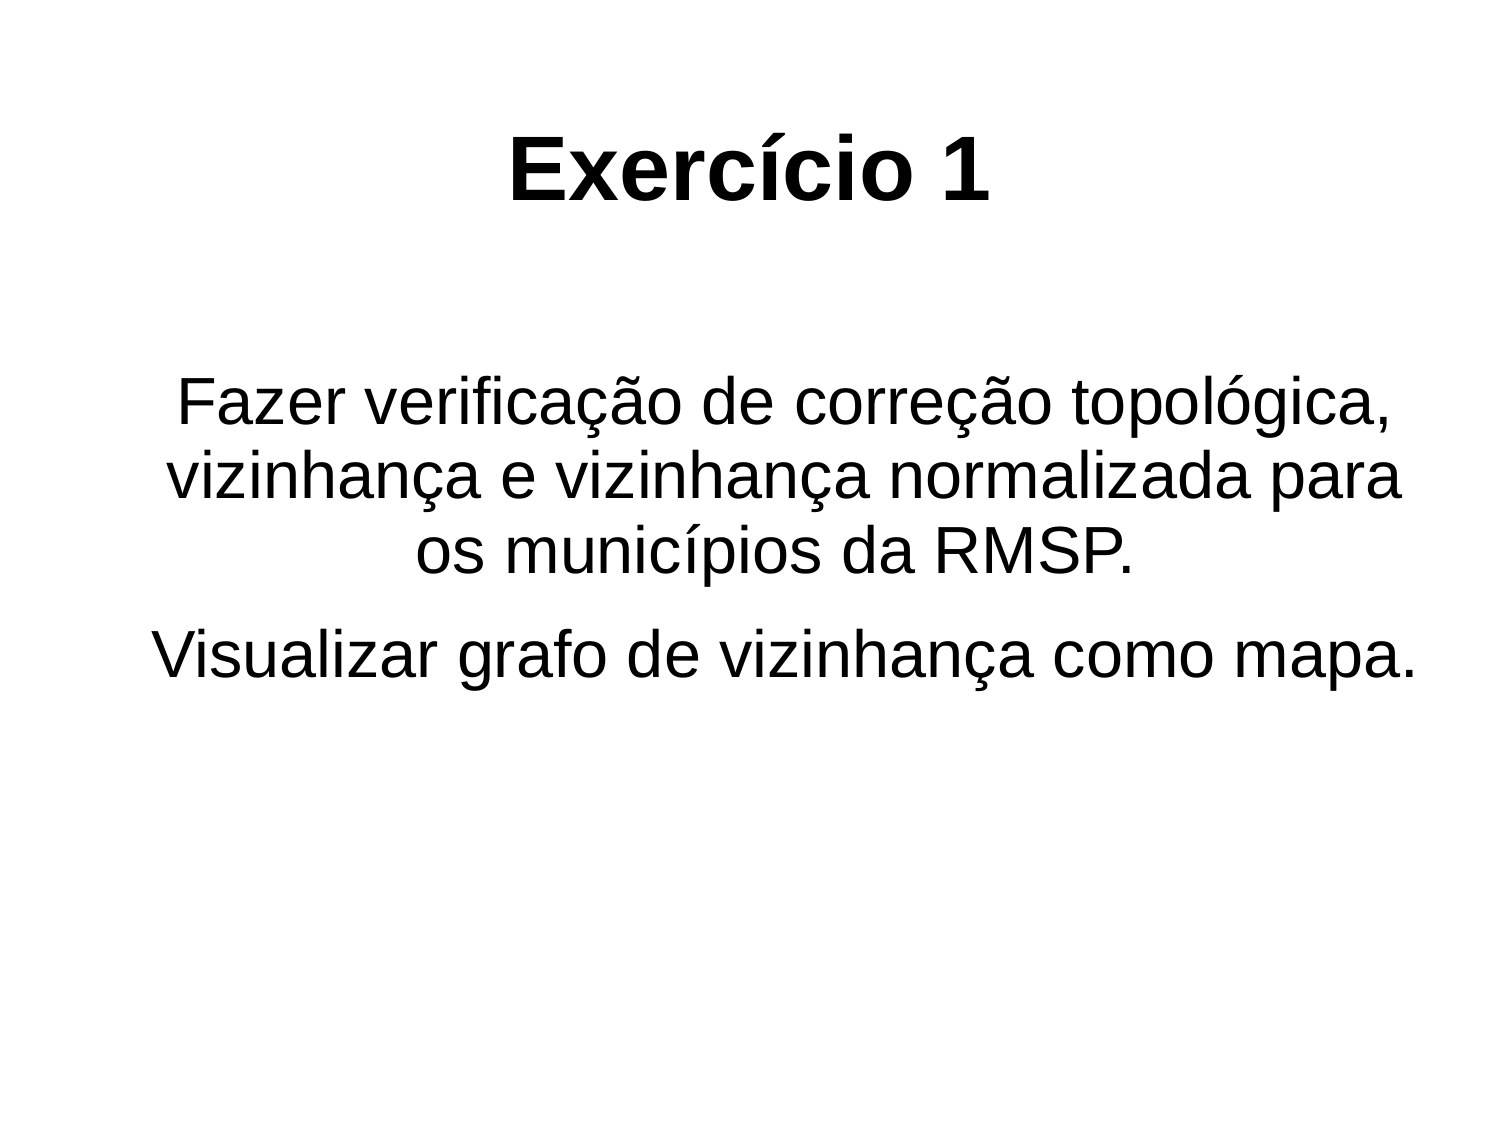

# Exercício 1
Fazer verificação de correção topológica, vizinhança e vizinhança normalizada para os municípios da RMSP.
Visualizar grafo de vizinhança como mapa.